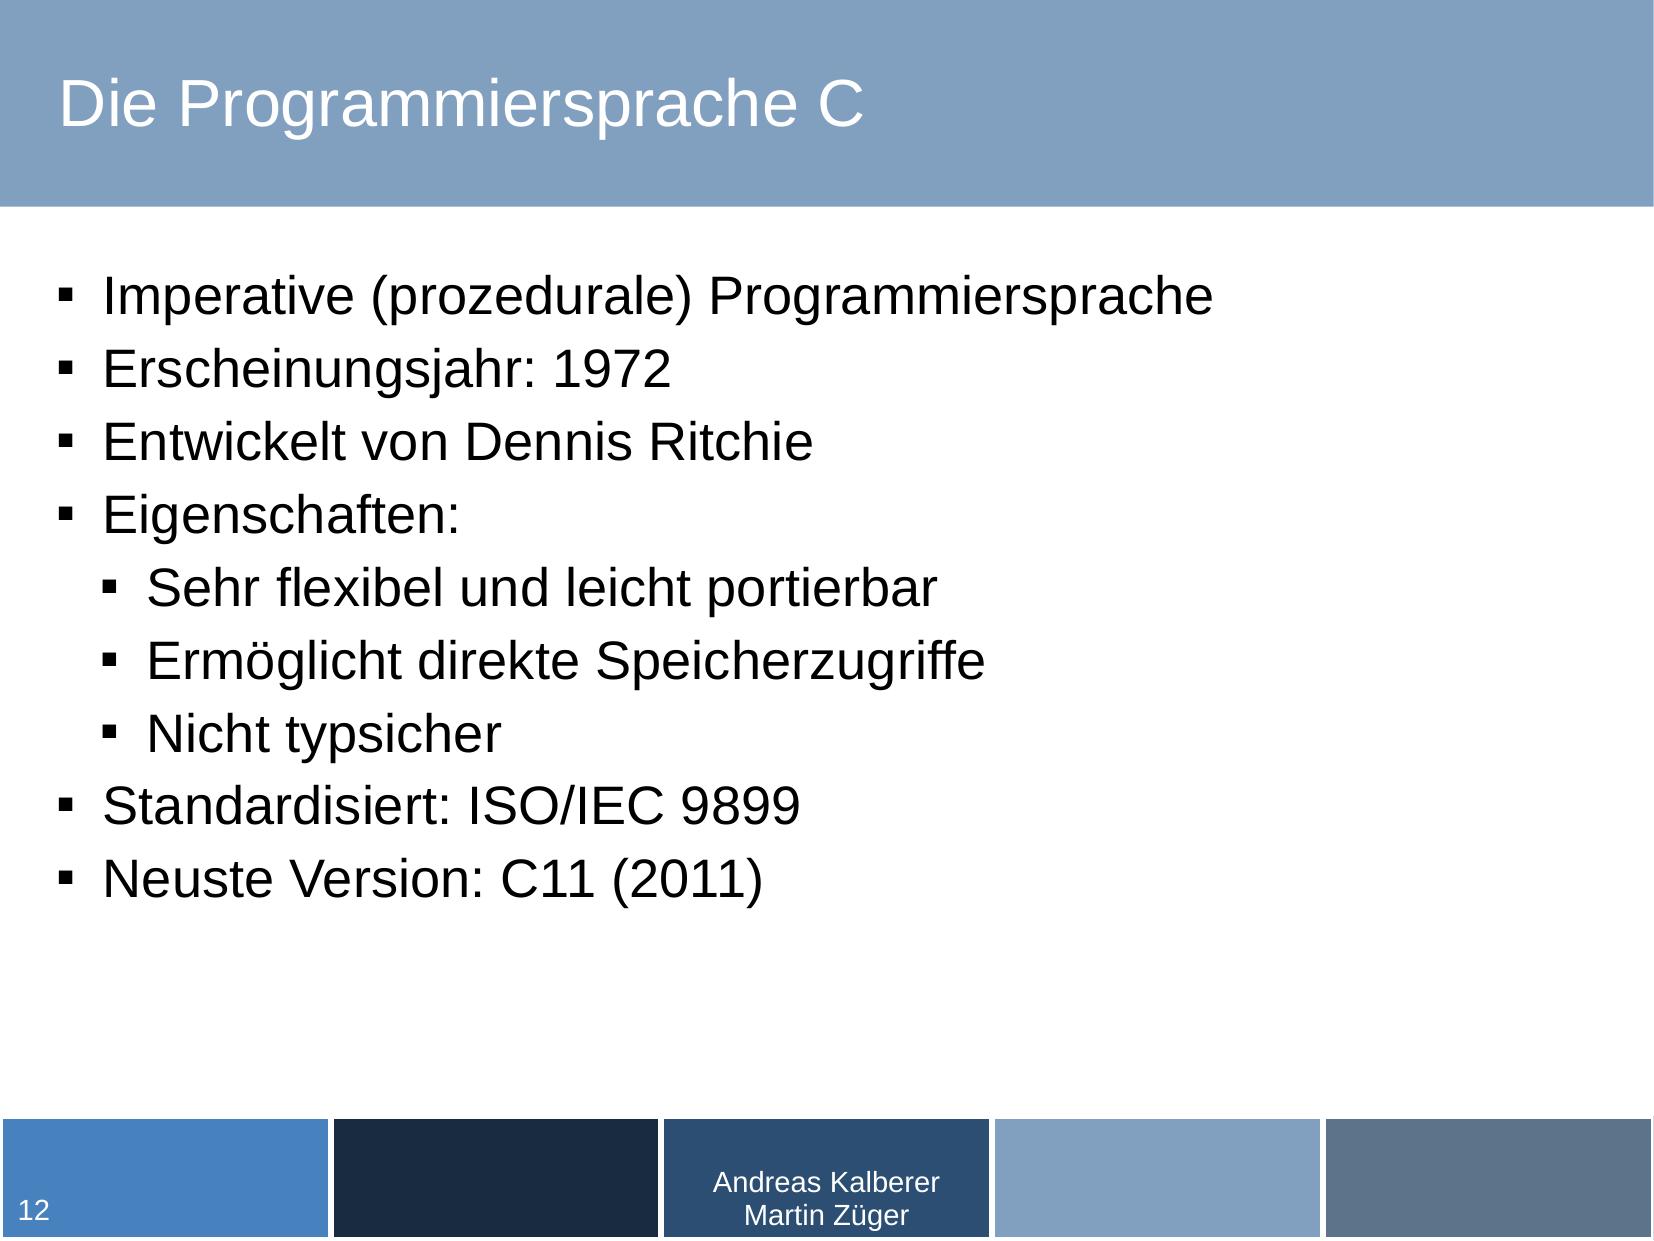

# Die Programmiersprache C
Imperative (prozedurale) Programmiersprache
Erscheinungsjahr: 1972
Entwickelt von Dennis Ritchie
Eigenschaften:
Sehr flexibel und leicht portierbar
Ermöglicht direkte Speicherzugriffe
Nicht typsicher
Standardisiert: ISO/IEC 9899
Neuste Version: C11 (2011)
LibreOffice Productivity Suite
12